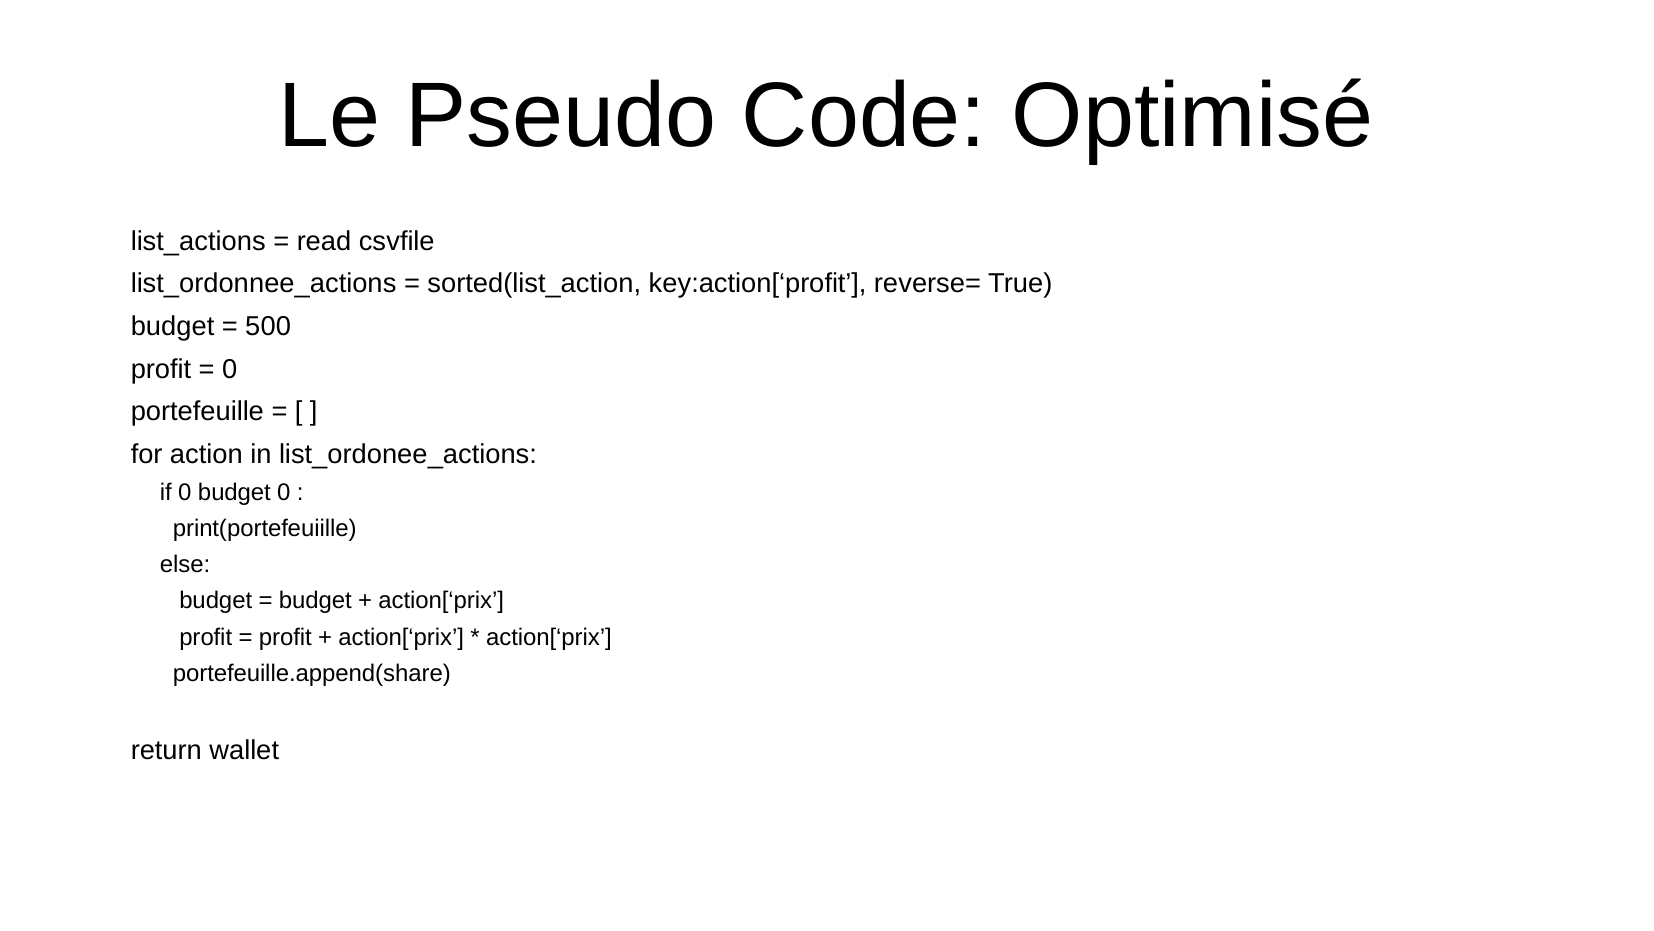

# Le Pseudo Code: Optimisé
list_actions = read csvfile
list_ordonnee_actions = sorted(list_action, key:action[‘profit’], reverse= True)
budget = 500
profit = 0
portefeuille = [ ]
for action in list_ordonee_actions:
if 0 budget 0 :
 print(portefeuiille)
else:
 budget = budget + action[‘prix’]
 profit = profit + action[‘prix’] * action[‘prix’]
 portefeuille.append(share)
return wallet